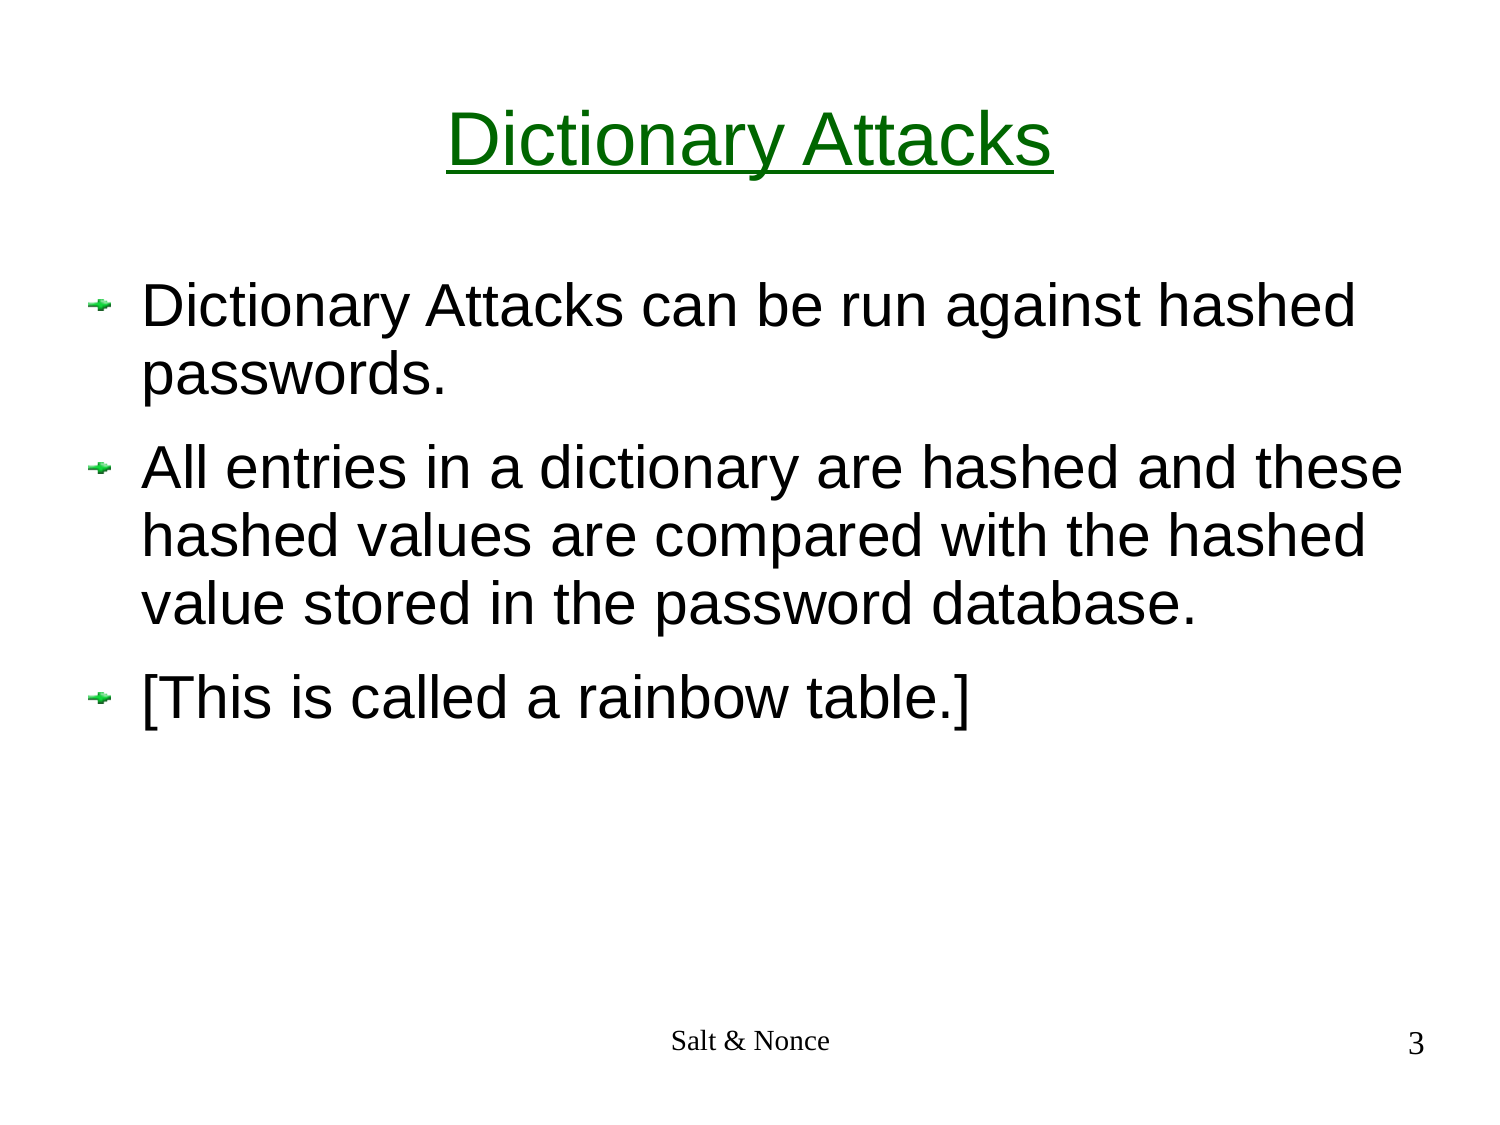

# Dictionary Attacks
Dictionary Attacks can be run against hashed passwords.
All entries in a dictionary are hashed and these hashed values are compared with the hashed value stored in the password database.
[This is called a rainbow table.]
Salt & Nonce
3